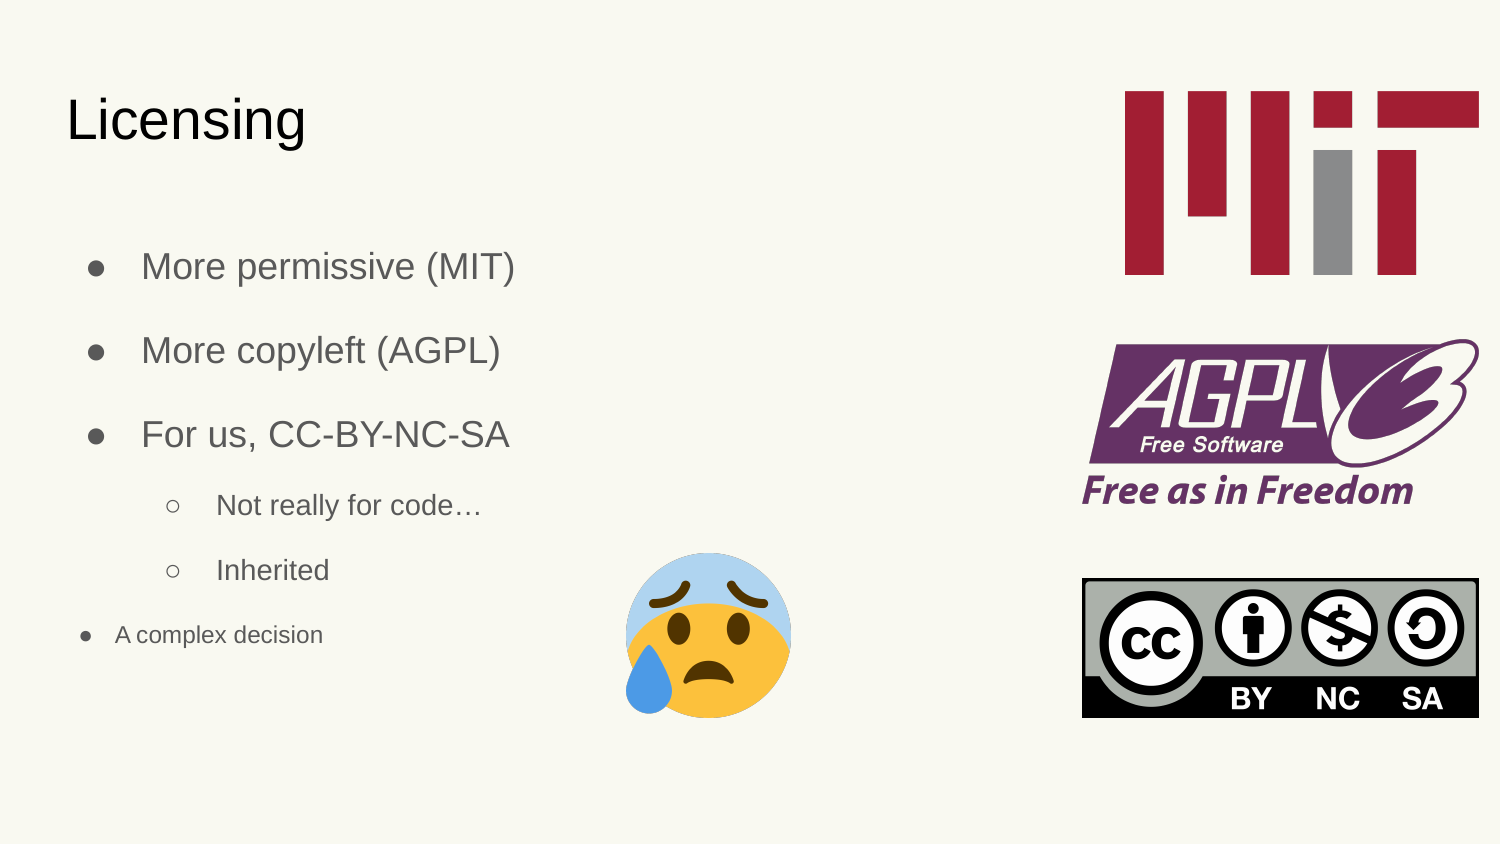

Licensing
# More permissive (MIT)
More copyleft (AGPL)
For us, CC-BY-NC-SA
Not really for code…
Inherited
A complex decision